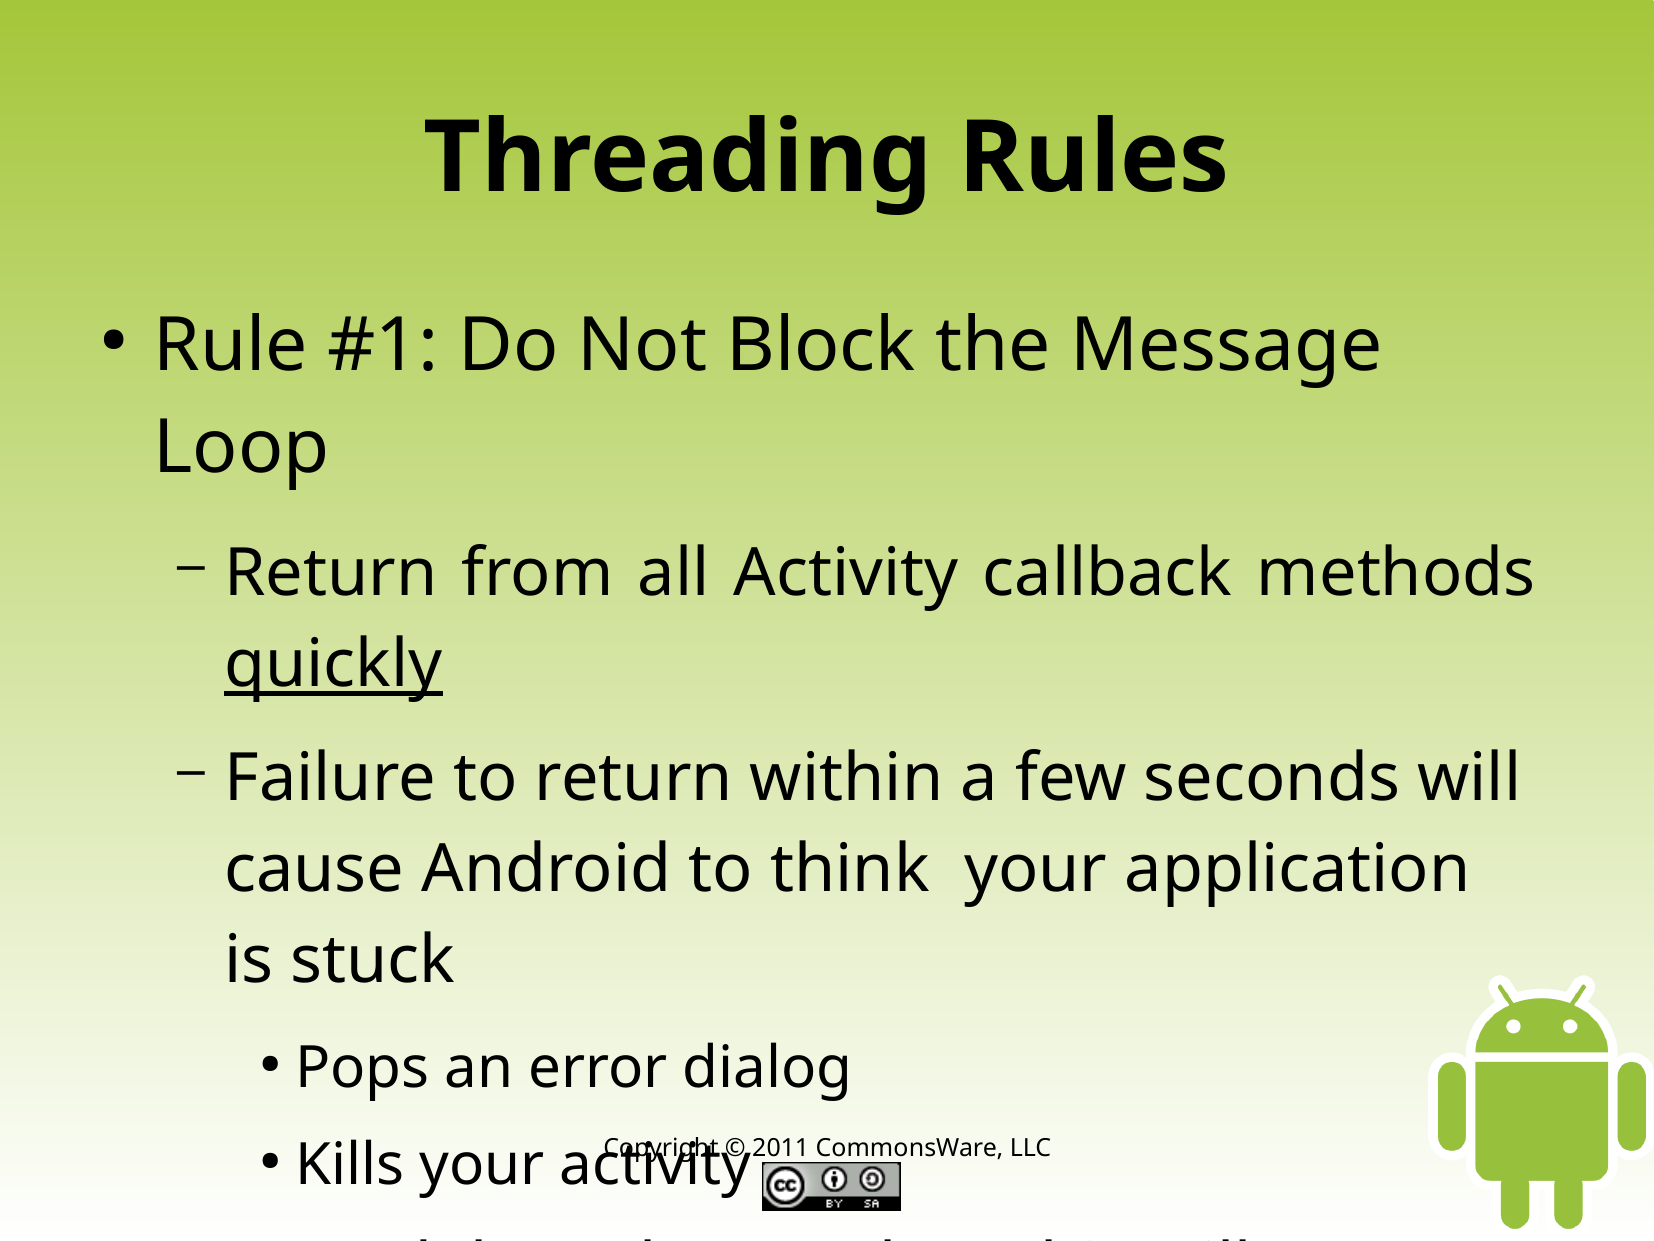

# Threading Rules
Rule #1: Do Not Block the Message Loop
Return from all Activity callback methods quickly
Failure to return within a few seconds will cause Android to think your application is stuck
Pops an error dialog
Kills your activity
Even delays shorter than this will mean
your application will appear unresponsive